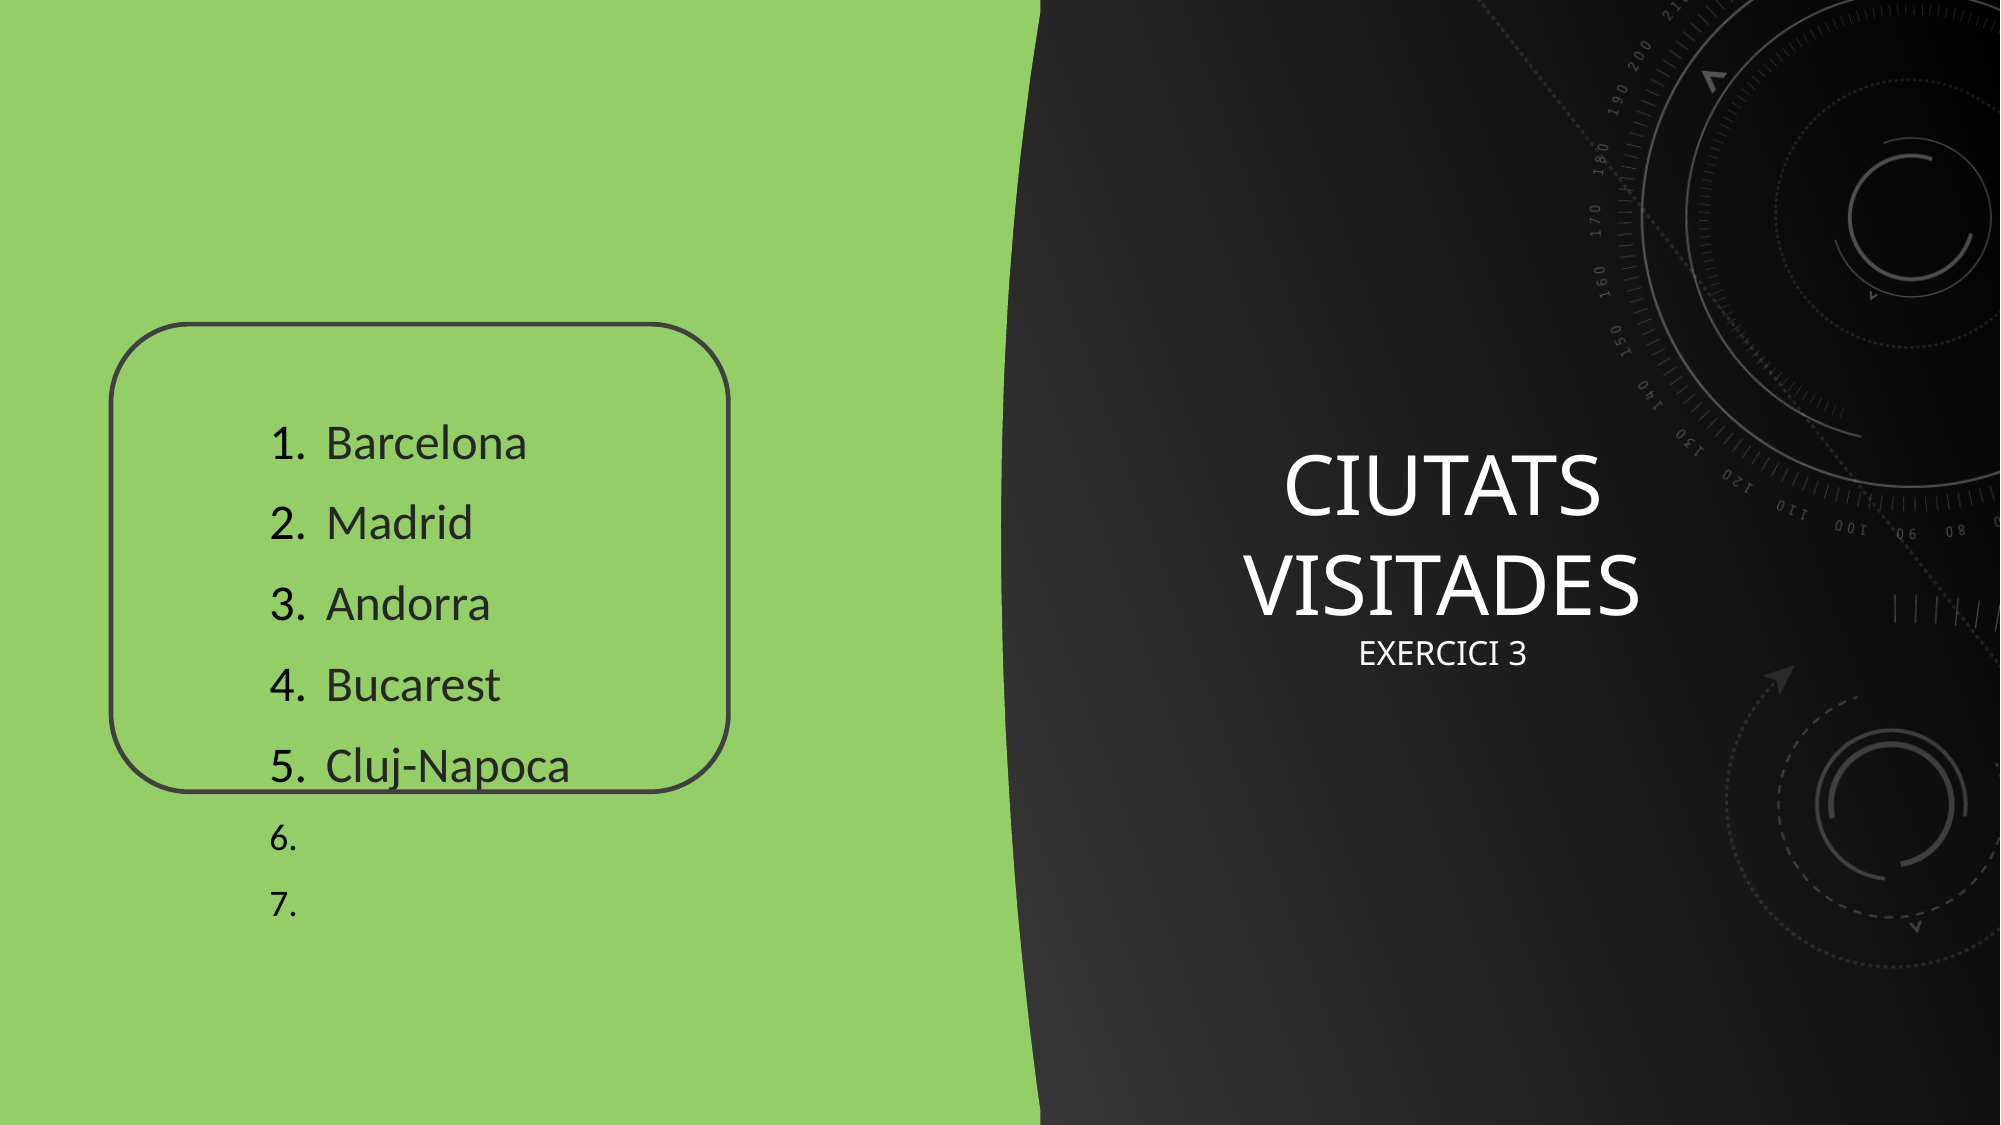

# Ciutats visitades exercici 3
Barcelona
Madrid
Andorra
Bucarest
Cluj-Napoca